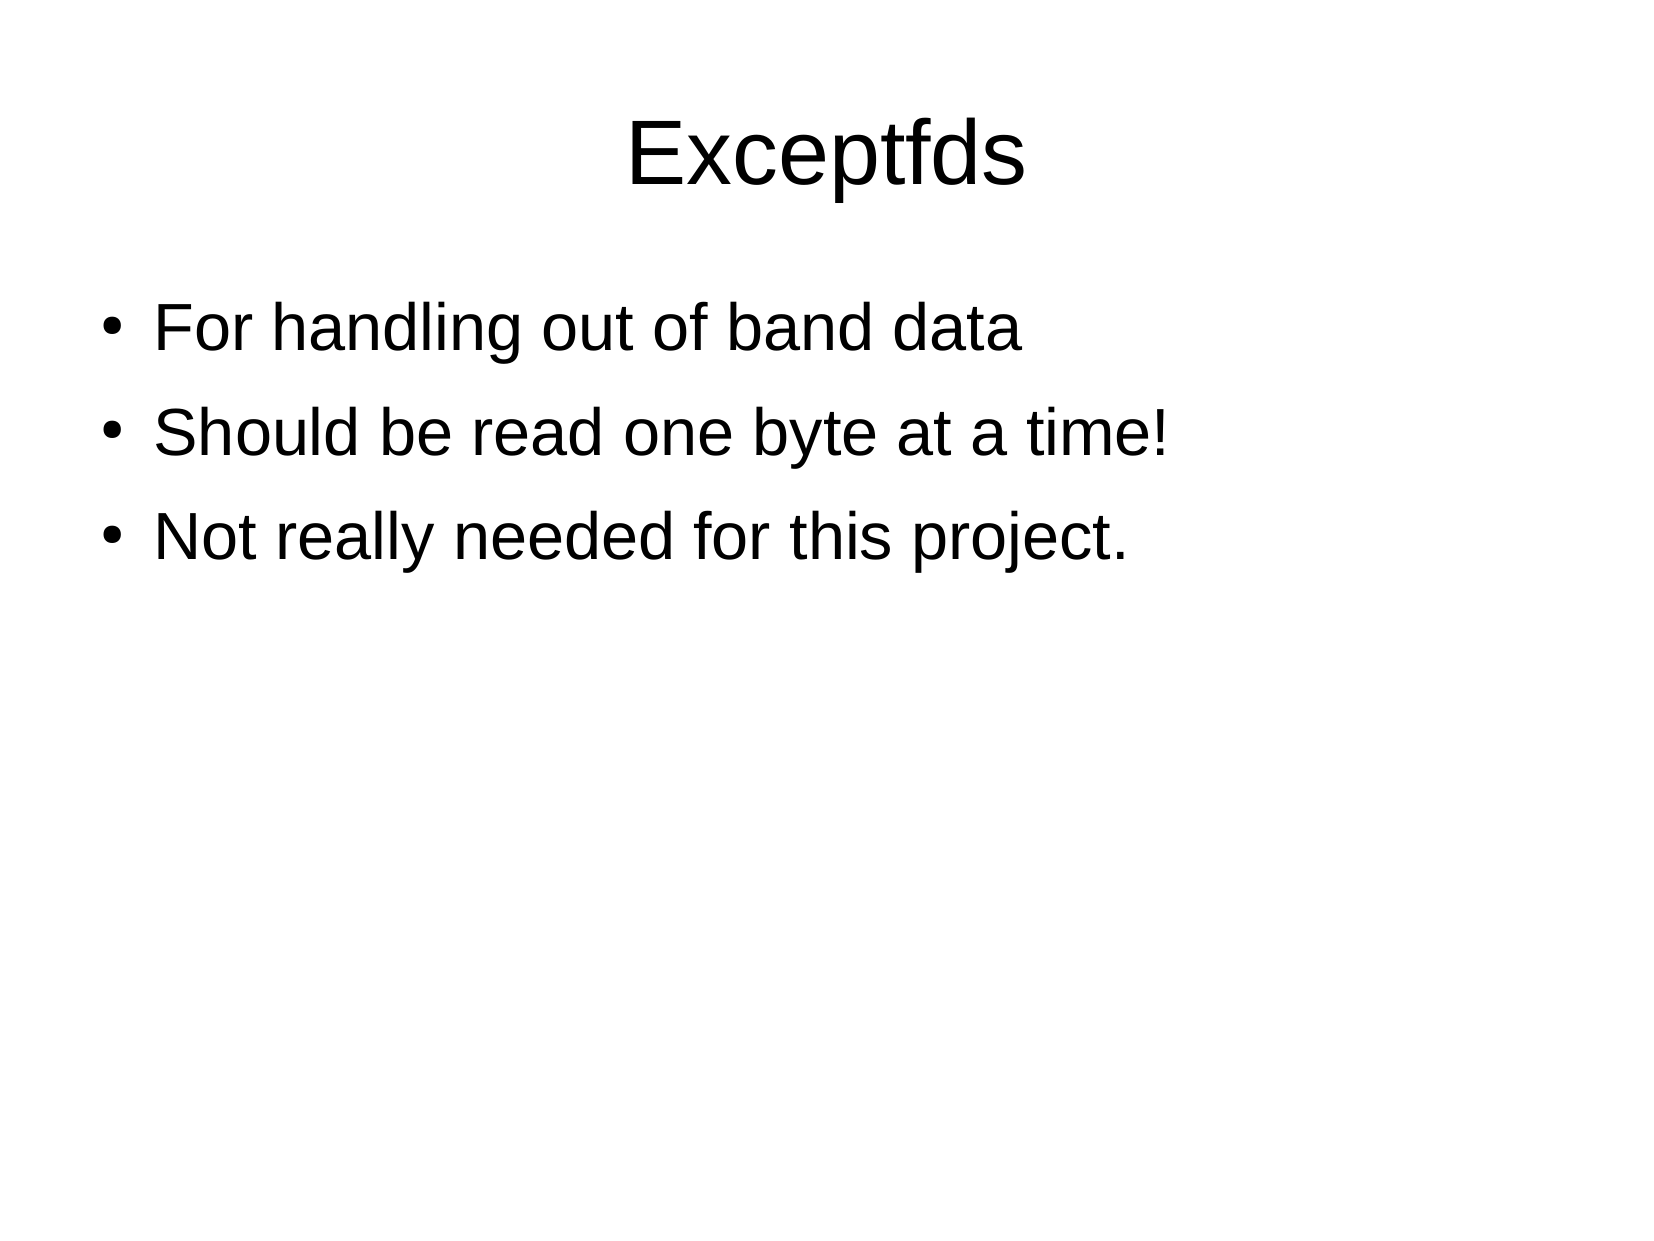

# Exceptfds
For handling out of band data
Should be read one byte at a time!
Not really needed for this project.